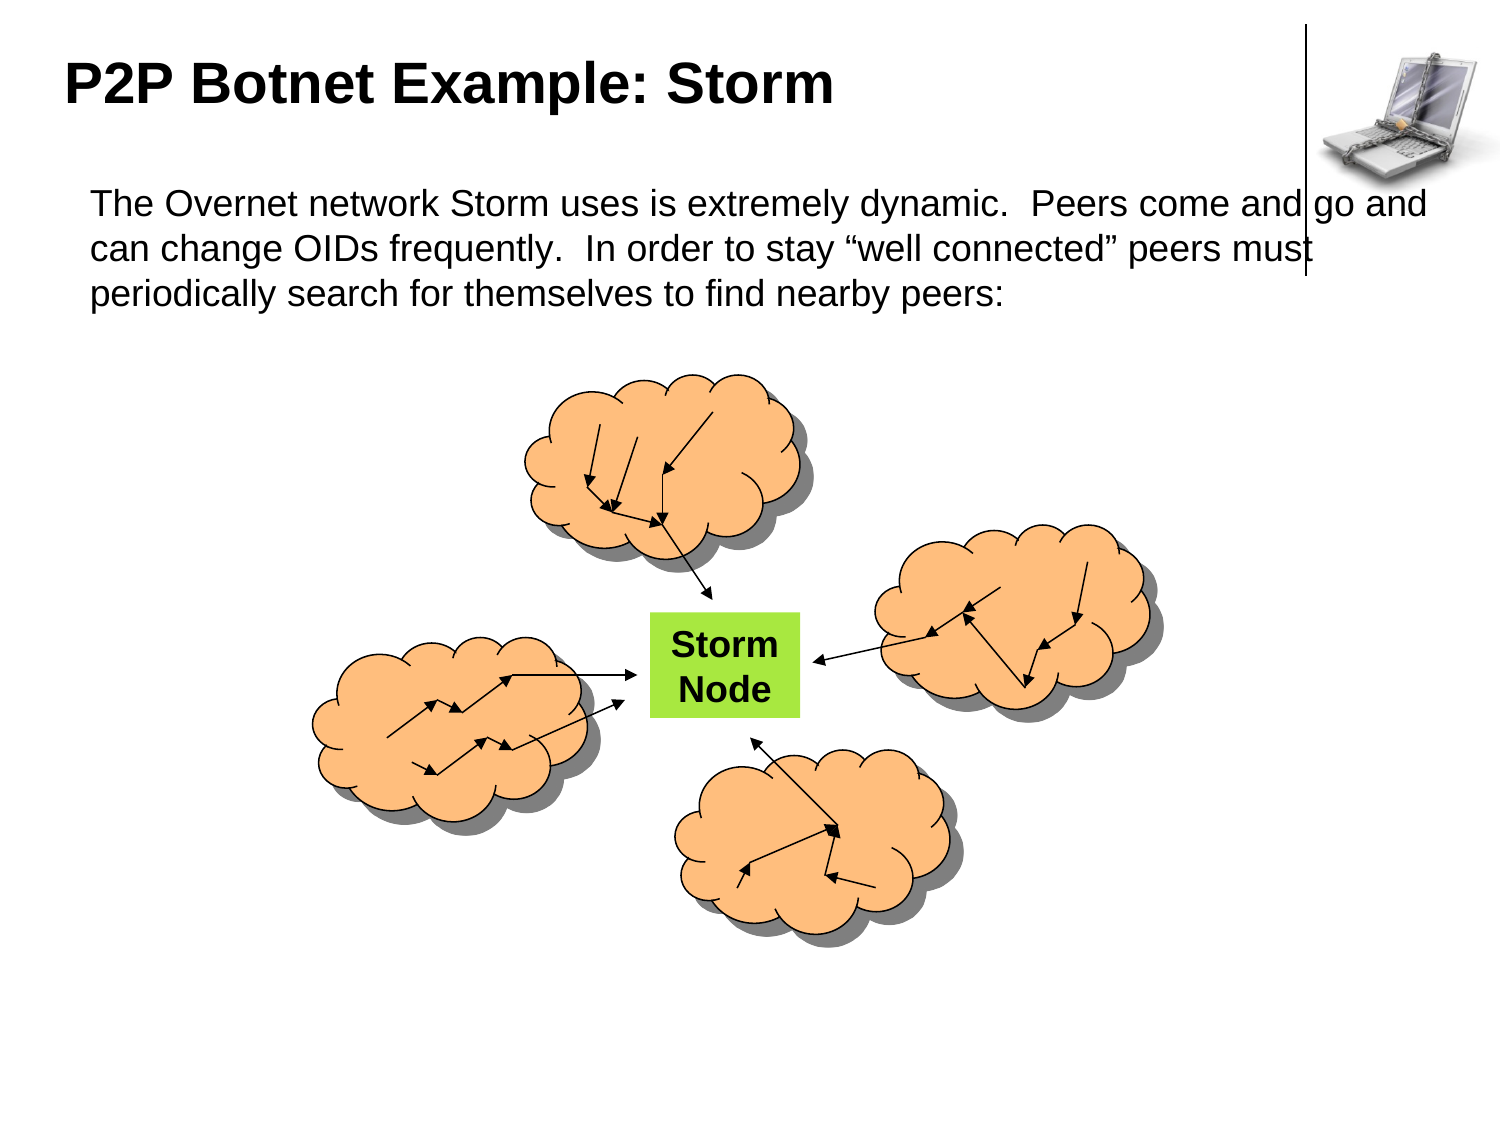

P2P Botnet Example: Storm
The Overnet network Storm uses is extremely dynamic. Peers come and go and can change OIDs frequently. In order to stay “well connected” peers must periodically search for themselves to find nearby peers:
Storm Node